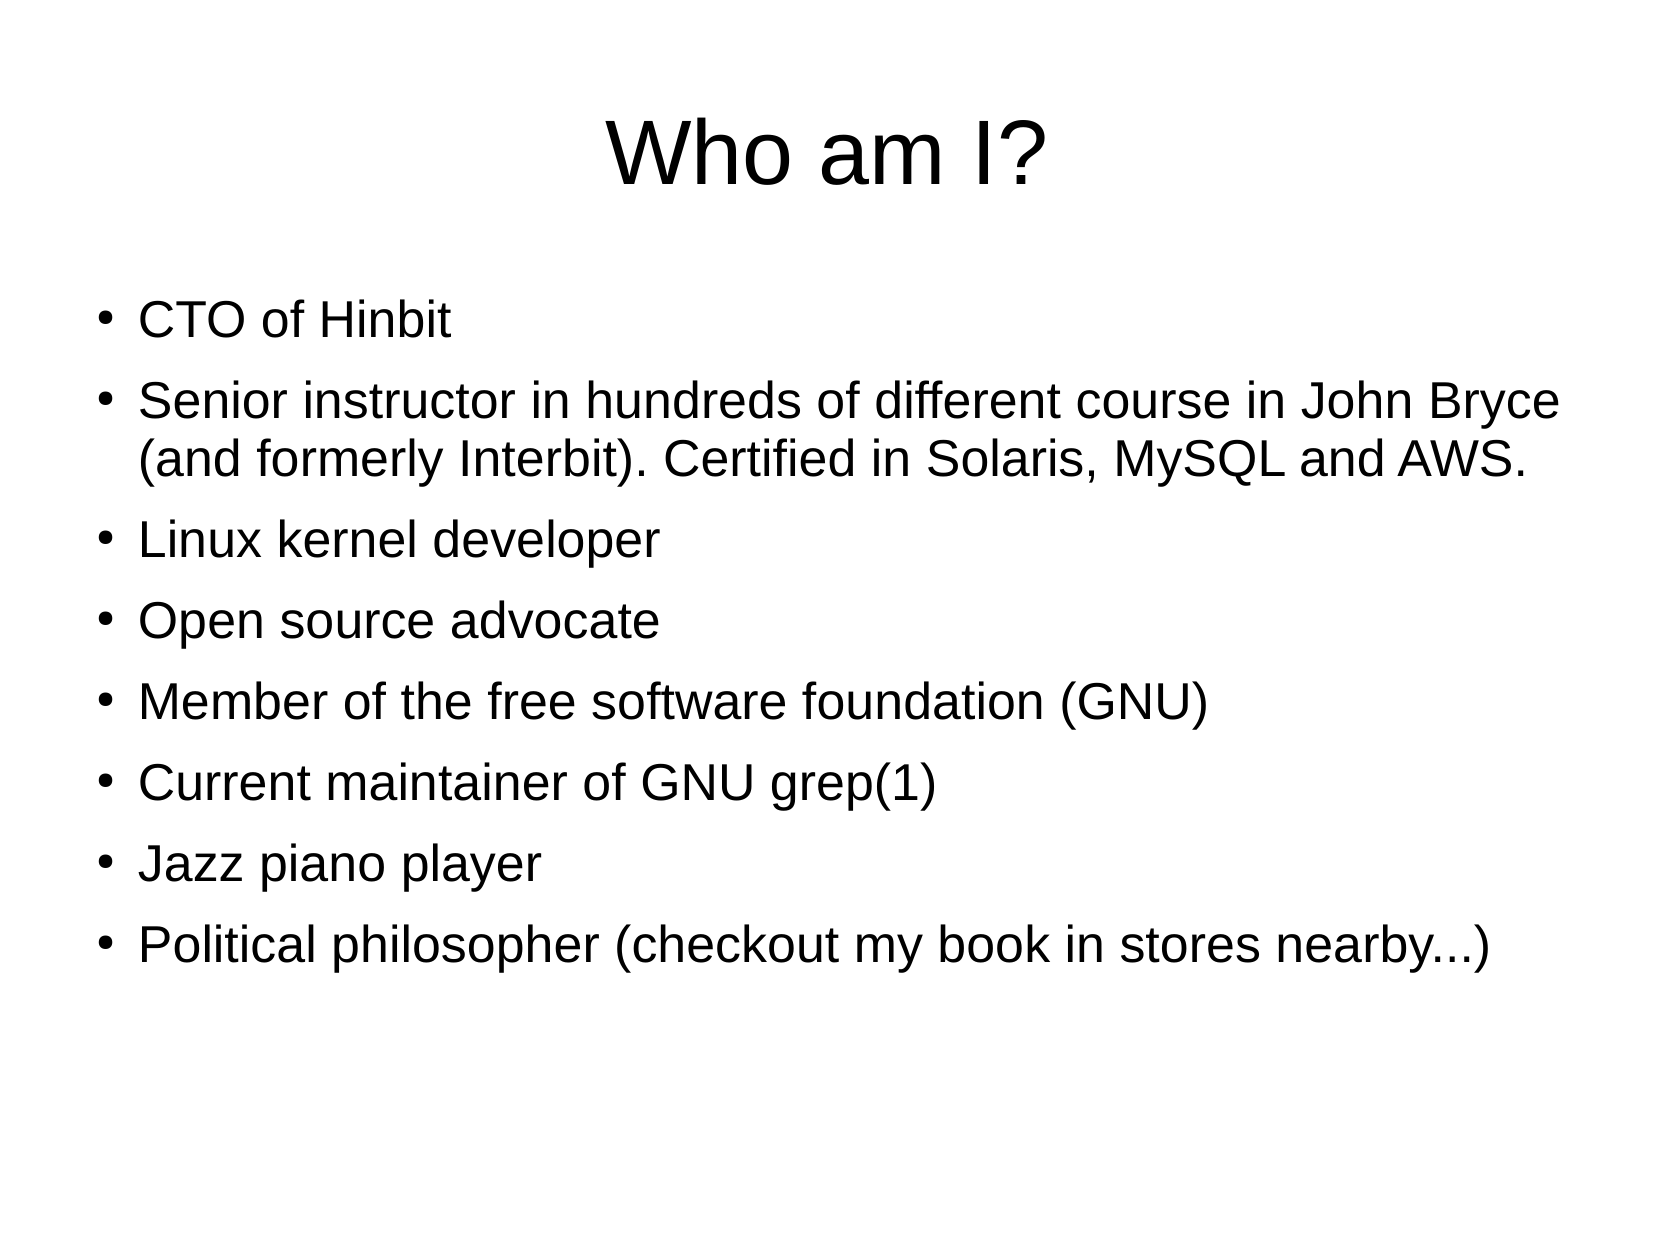

# Who am I?
CTO of Hinbit
Senior instructor in hundreds of different course in John Bryce (and formerly Interbit). Certified in Solaris, MySQL and AWS.
Linux kernel developer
Open source advocate
Member of the free software foundation (GNU)
Current maintainer of GNU grep(1)
Jazz piano player
Political philosopher (checkout my book in stores nearby...)